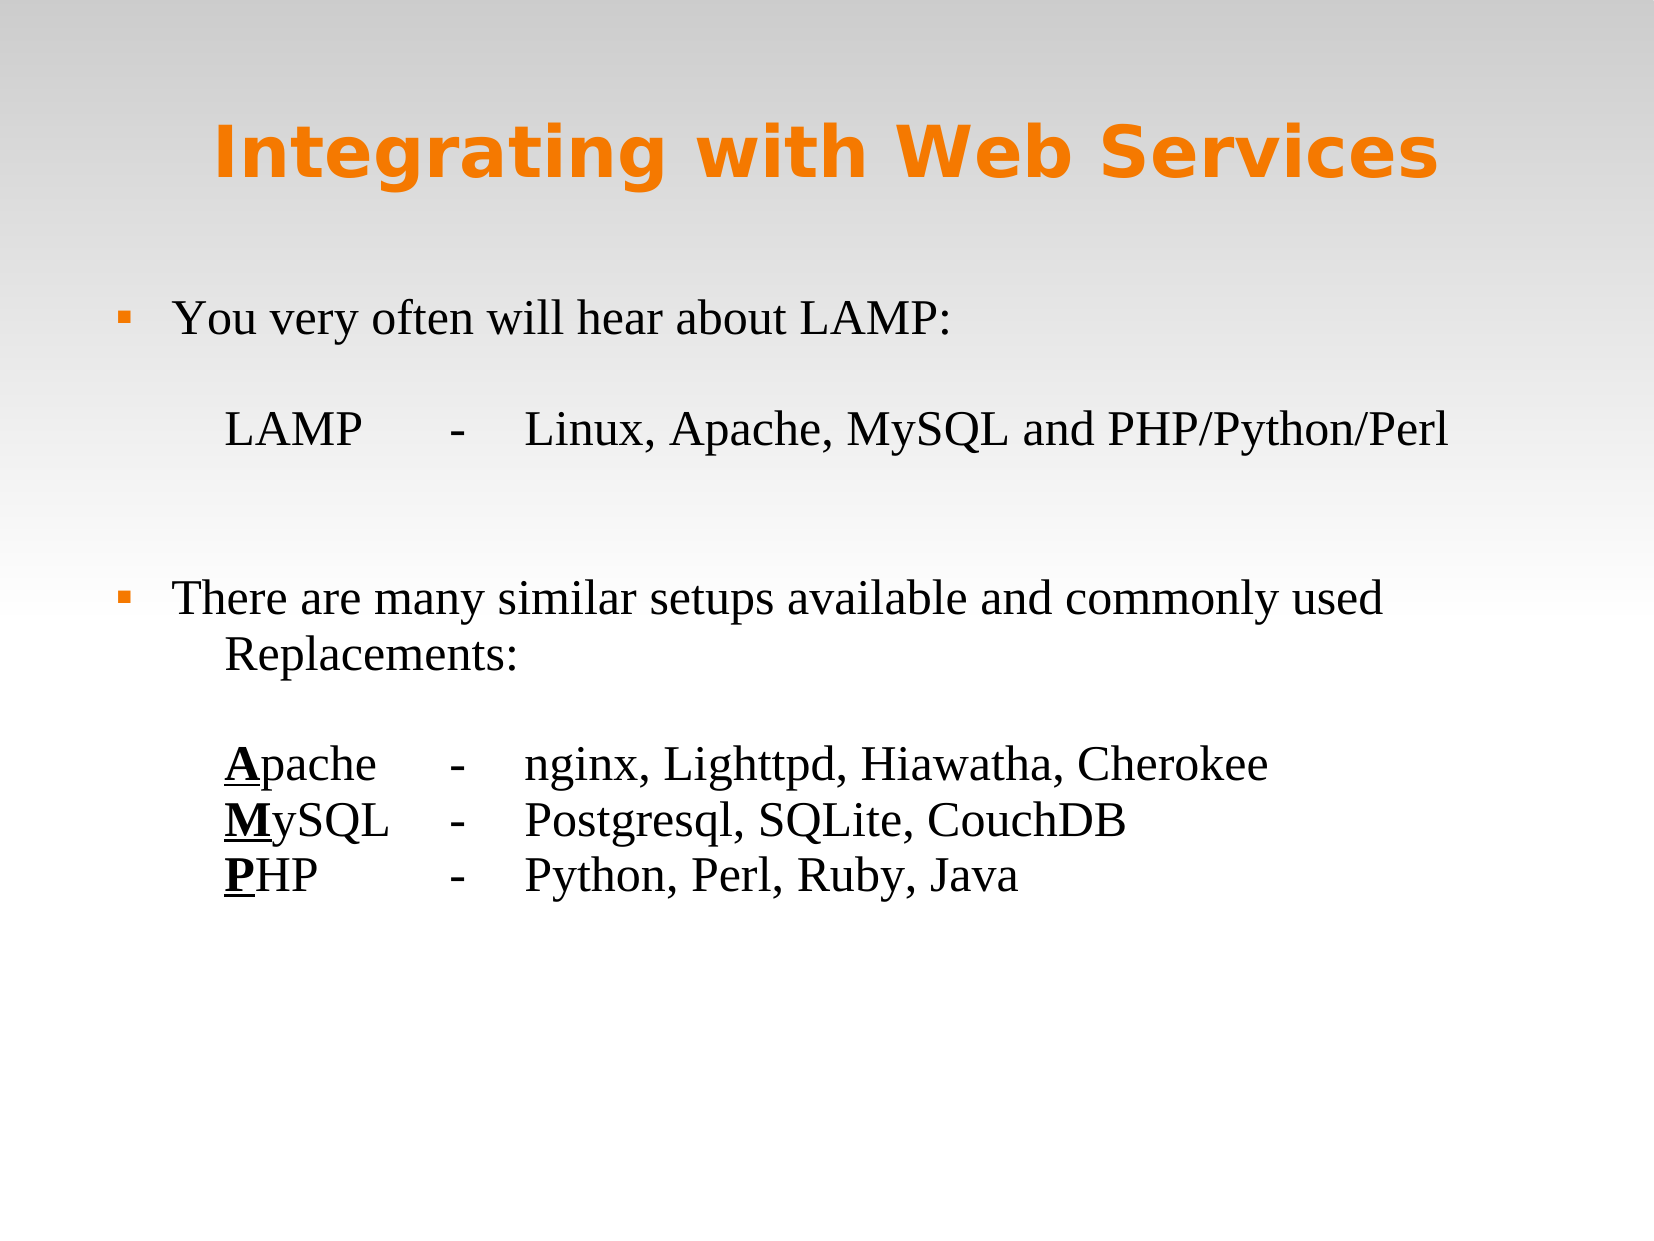

# Integrating with Web Services
You very often will hear about LAMP:
LAMP		-	Linux, Apache, MySQL and PHP/Python/Perl
There are many similar setups available and commonly used
Replacements:
Apache	-	nginx, Lighttpd, Hiawatha, Cherokee
MySQL	-	Postgresql, SQLite, CouchDB
PHP		-	Python, Perl, Ruby, Java